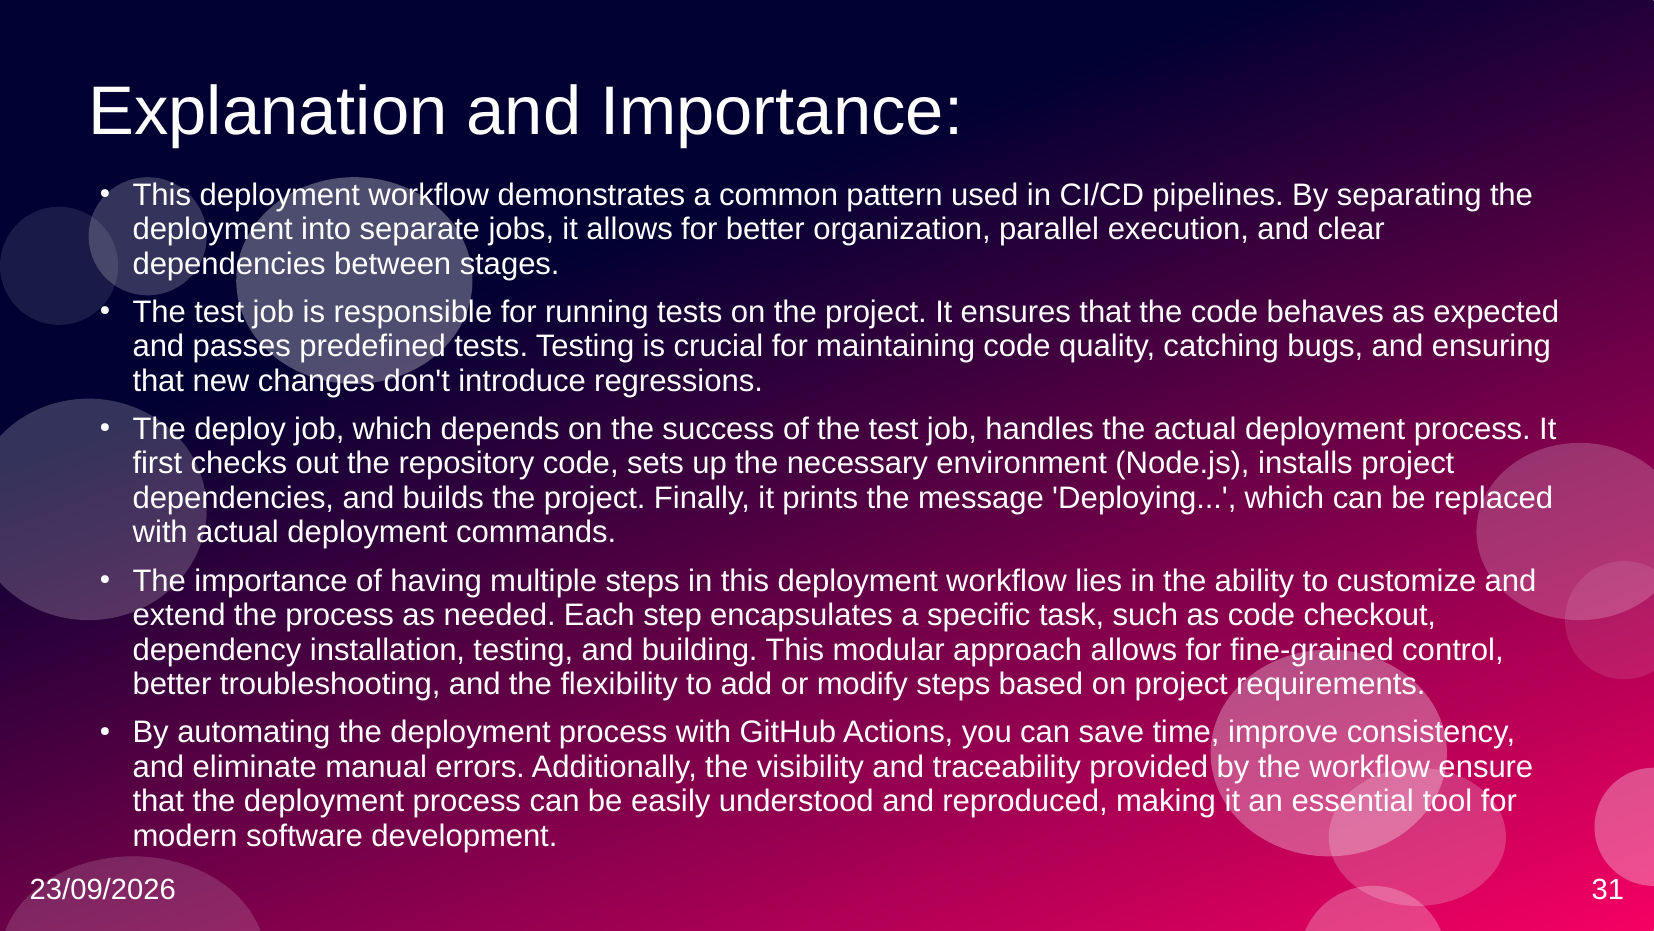

# Explanation and Importance:
This deployment workflow demonstrates a common pattern used in CI/CD pipelines. By separating the deployment into separate jobs, it allows for better organization, parallel execution, and clear dependencies between stages.
The test job is responsible for running tests on the project. It ensures that the code behaves as expected and passes predefined tests. Testing is crucial for maintaining code quality, catching bugs, and ensuring that new changes don't introduce regressions.
The deploy job, which depends on the success of the test job, handles the actual deployment process. It first checks out the repository code, sets up the necessary environment (Node.js), installs project dependencies, and builds the project. Finally, it prints the message 'Deploying...', which can be replaced with actual deployment commands.
The importance of having multiple steps in this deployment workflow lies in the ability to customize and extend the process as needed. Each step encapsulates a specific task, such as code checkout, dependency installation, testing, and building. This modular approach allows for fine-grained control, better troubleshooting, and the flexibility to add or modify steps based on project requirements.
By automating the deployment process with GitHub Actions, you can save time, improve consistency, and eliminate manual errors. Additionally, the visibility and traceability provided by the workflow ensure that the deployment process can be easily understood and reproduced, making it an essential tool for modern software development.
31